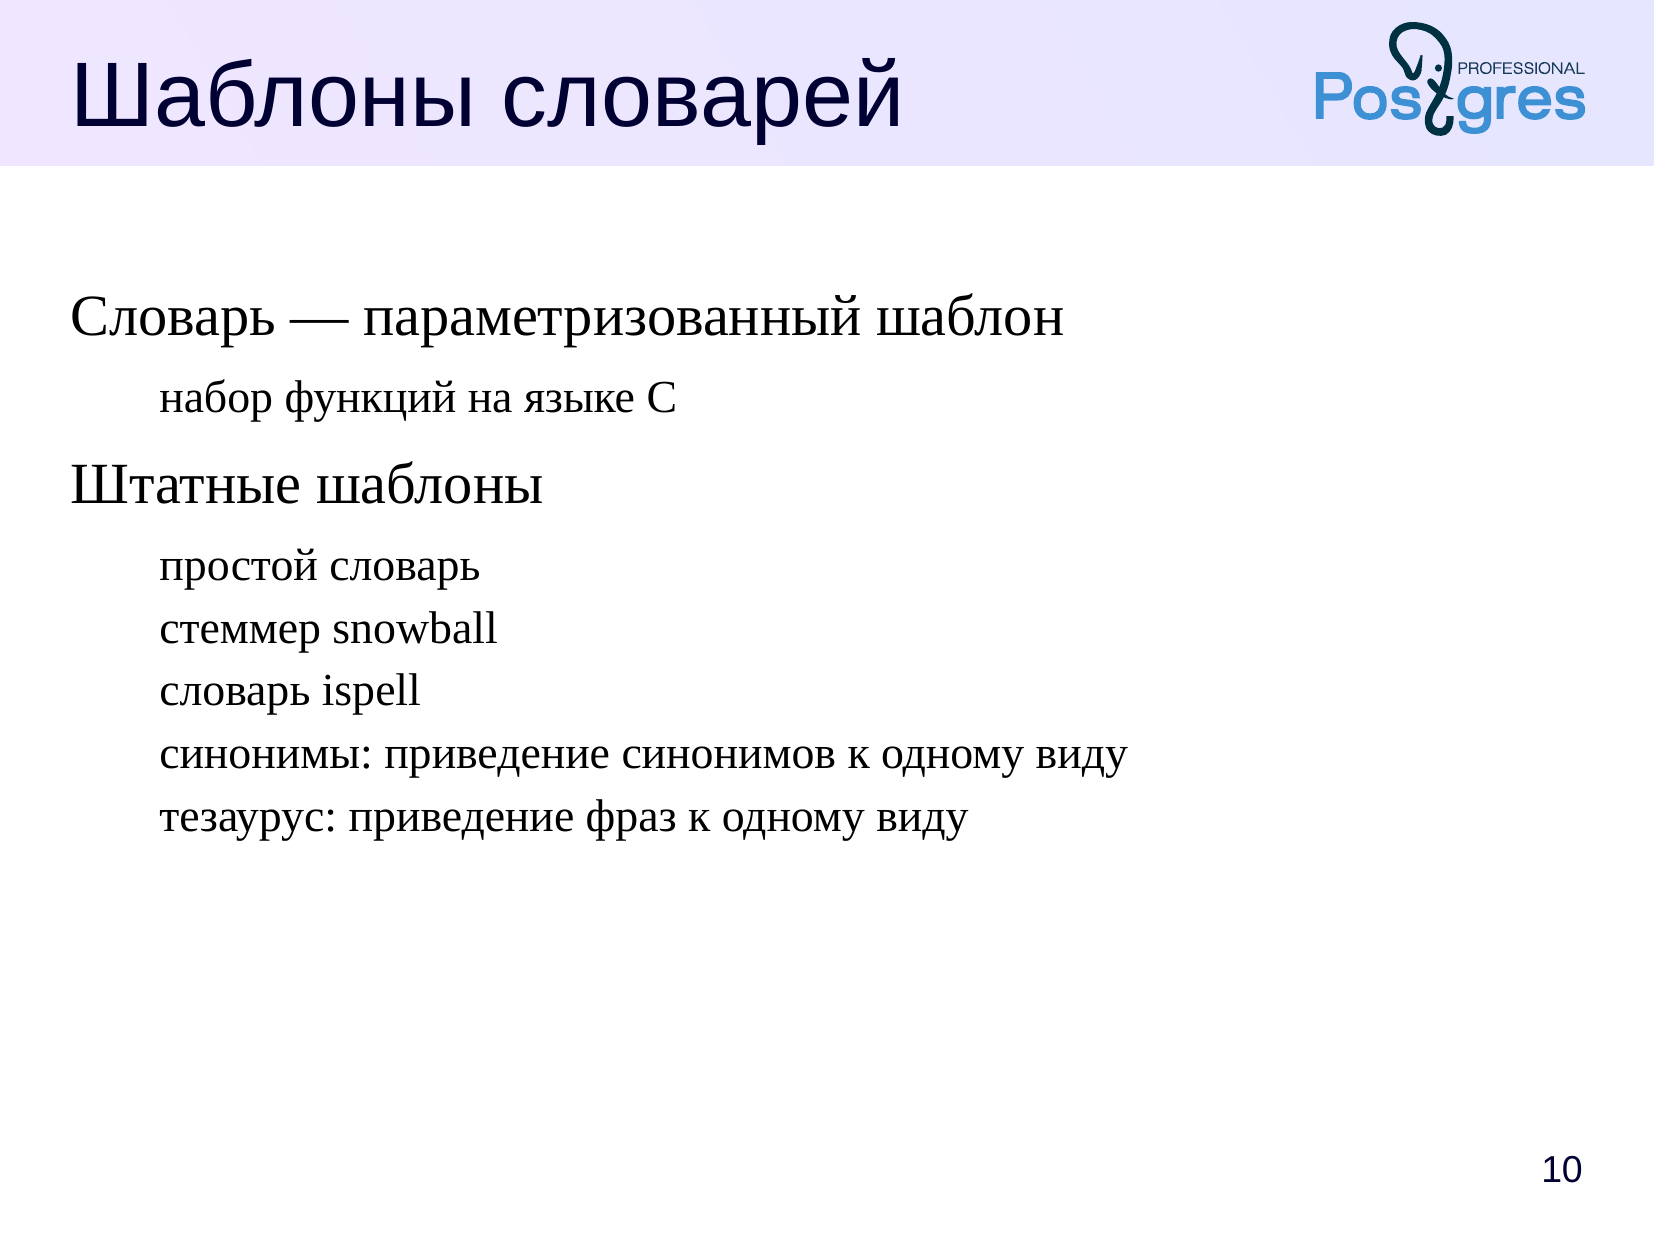

# Шаблоны словарей
Словарь — параметризованный шаблон
набор функций на языке C
Штатные шаблоны
простой словарь
стеммер snowball
словарь ispell
синонимы: приведение синонимов к одному виду
тезаурус: приведение фраз к одному виду